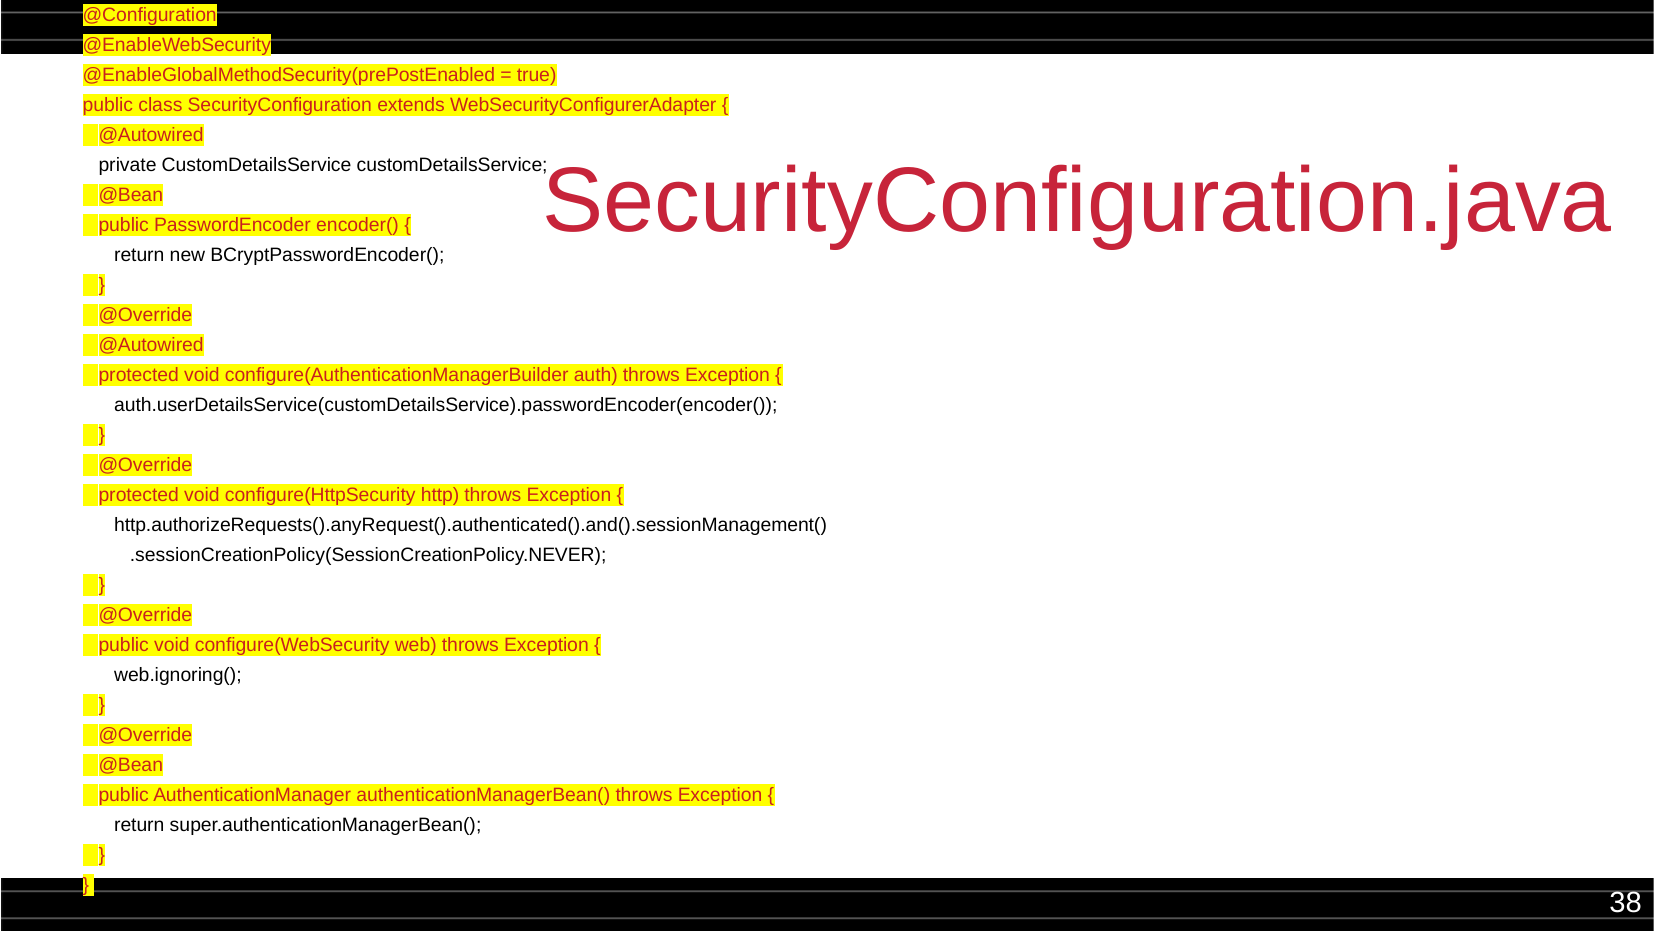

@Configuration
@EnableWebSecurity
@EnableGlobalMethodSecurity(prePostEnabled = true)
public class SecurityConfiguration extends WebSecurityConfigurerAdapter {
 @Autowired
 private CustomDetailsService customDetailsService;
 @Bean
 public PasswordEncoder encoder() {
 return new BCryptPasswordEncoder();
 }
 @Override
 @Autowired
 protected void configure(AuthenticationManagerBuilder auth) throws Exception {
 auth.userDetailsService(customDetailsService).passwordEncoder(encoder());
 }
 @Override
 protected void configure(HttpSecurity http) throws Exception {
 http.authorizeRequests().anyRequest().authenticated().and().sessionManagement()
 .sessionCreationPolicy(SessionCreationPolicy.NEVER);
 }
 @Override
 public void configure(WebSecurity web) throws Exception {
 web.ignoring();
 }
 @Override
 @Bean
 public AuthenticationManager authenticationManagerBean() throws Exception {
 return super.authenticationManagerBean();
 }
}
# SecurityConfiguration.java